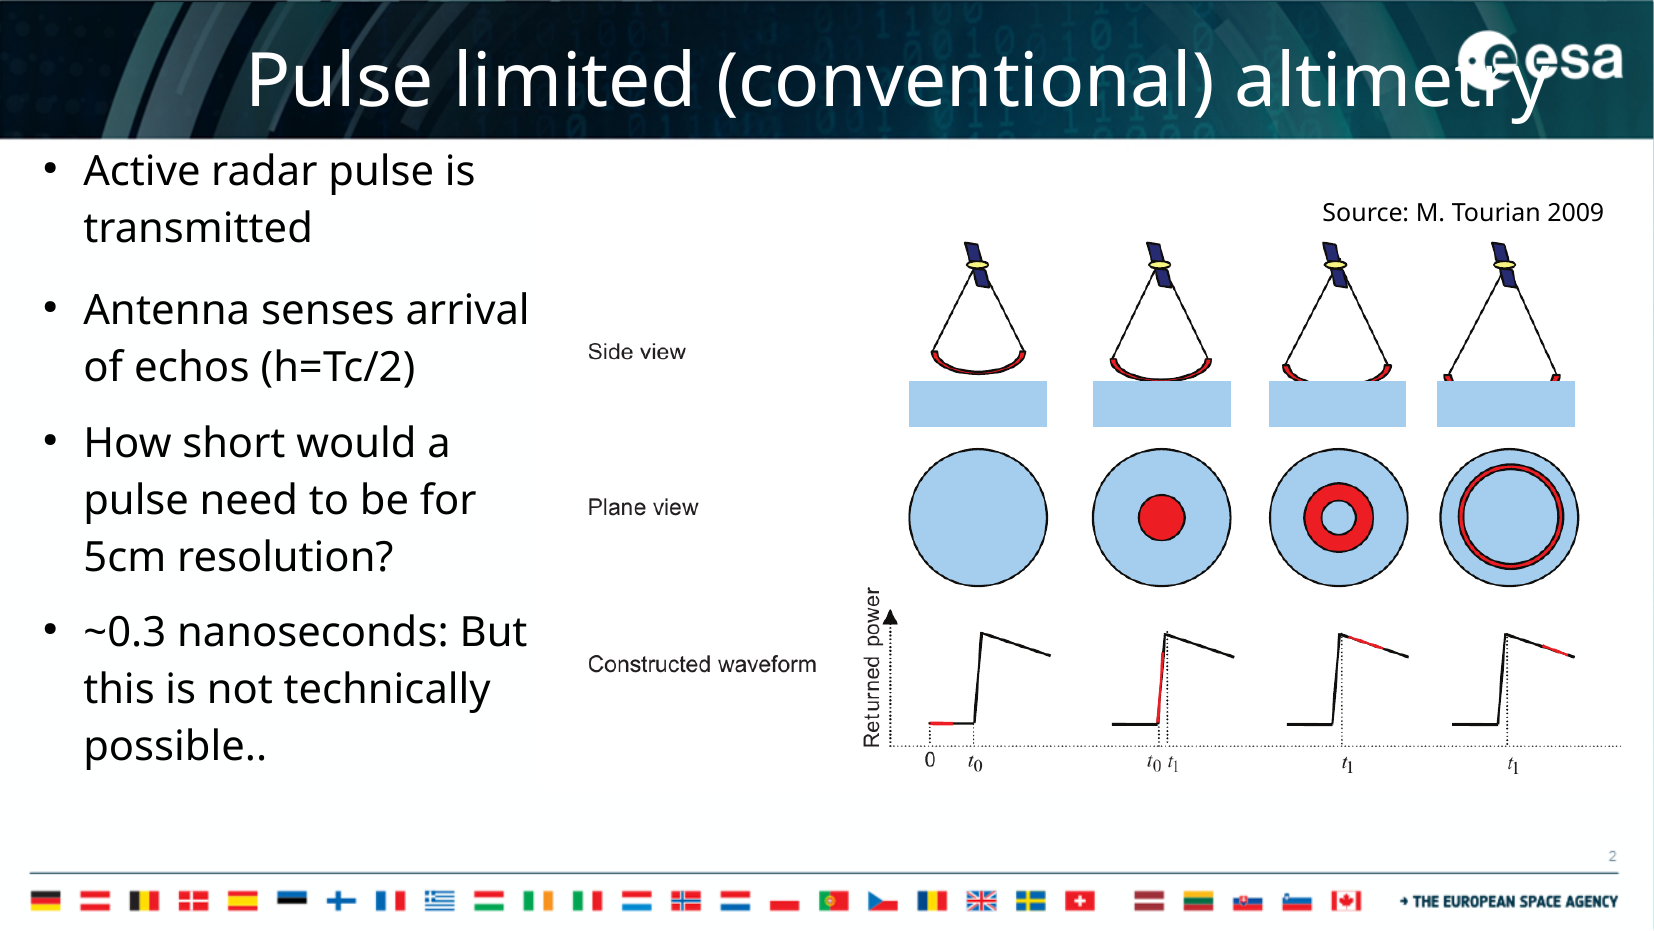

# Pulse limited (conventional) altimetry
Active radar pulse is transmitted
Antenna senses arrival of echos (h=Tc/2)
How short would a pulse need to be for 5cm resolution?
~0.3 nanoseconds: But this is not technically possible..
Source: M. Tourian 2009